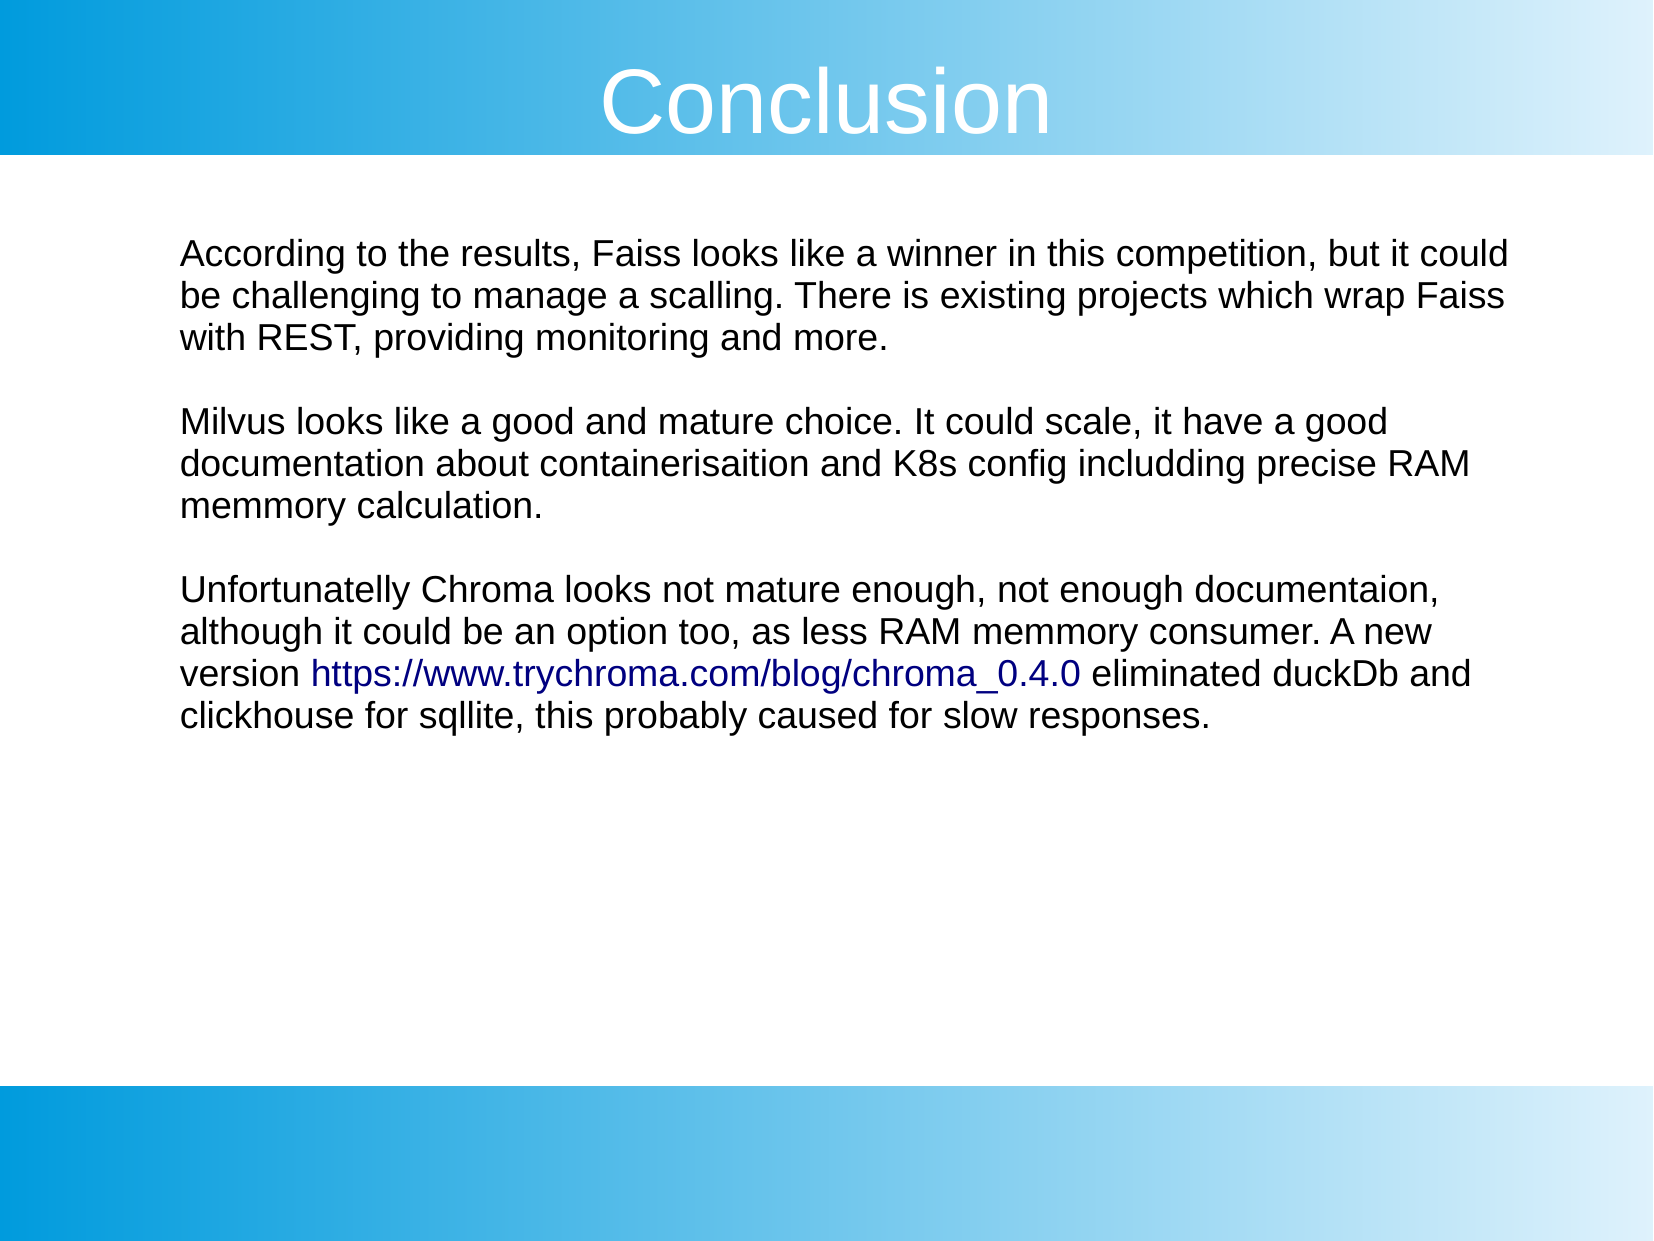

# Conclusion
According to the results, Faiss looks like a winner in this competition, but it could be challenging to manage a scalling. There is existing projects which wrap Faiss with REST, providing monitoring and more.
Milvus looks like a good and mature choice. It could scale, it have a good documentation about containerisaition and K8s config includding precise RAM memmory calculation.
Unfortunatelly Chroma looks not mature enough, not enough documentaion, although it could be an option too, as less RAM memmory consumer. A new version https://www.trychroma.com/blog/chroma_0.4.0 eliminated duckDb and clickhouse for sqllite, this probably caused for slow responses.